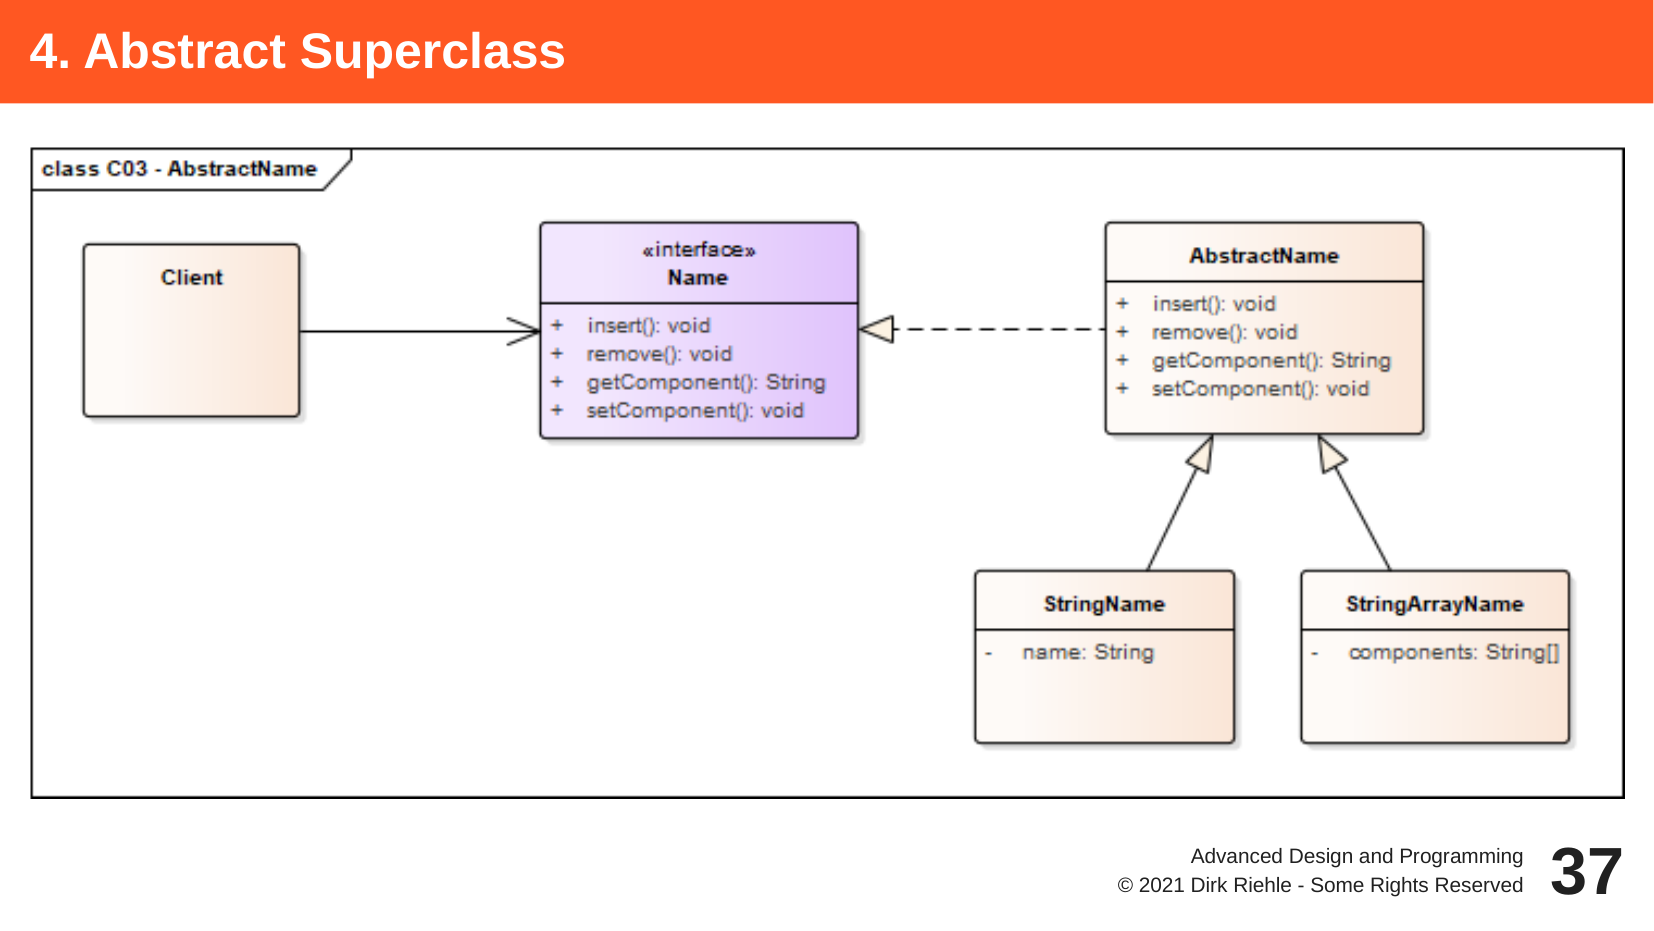

# 4. Abstract Superclass
Advanced Design and Programming
37
© 2021 Dirk Riehle - Some Rights Reserved